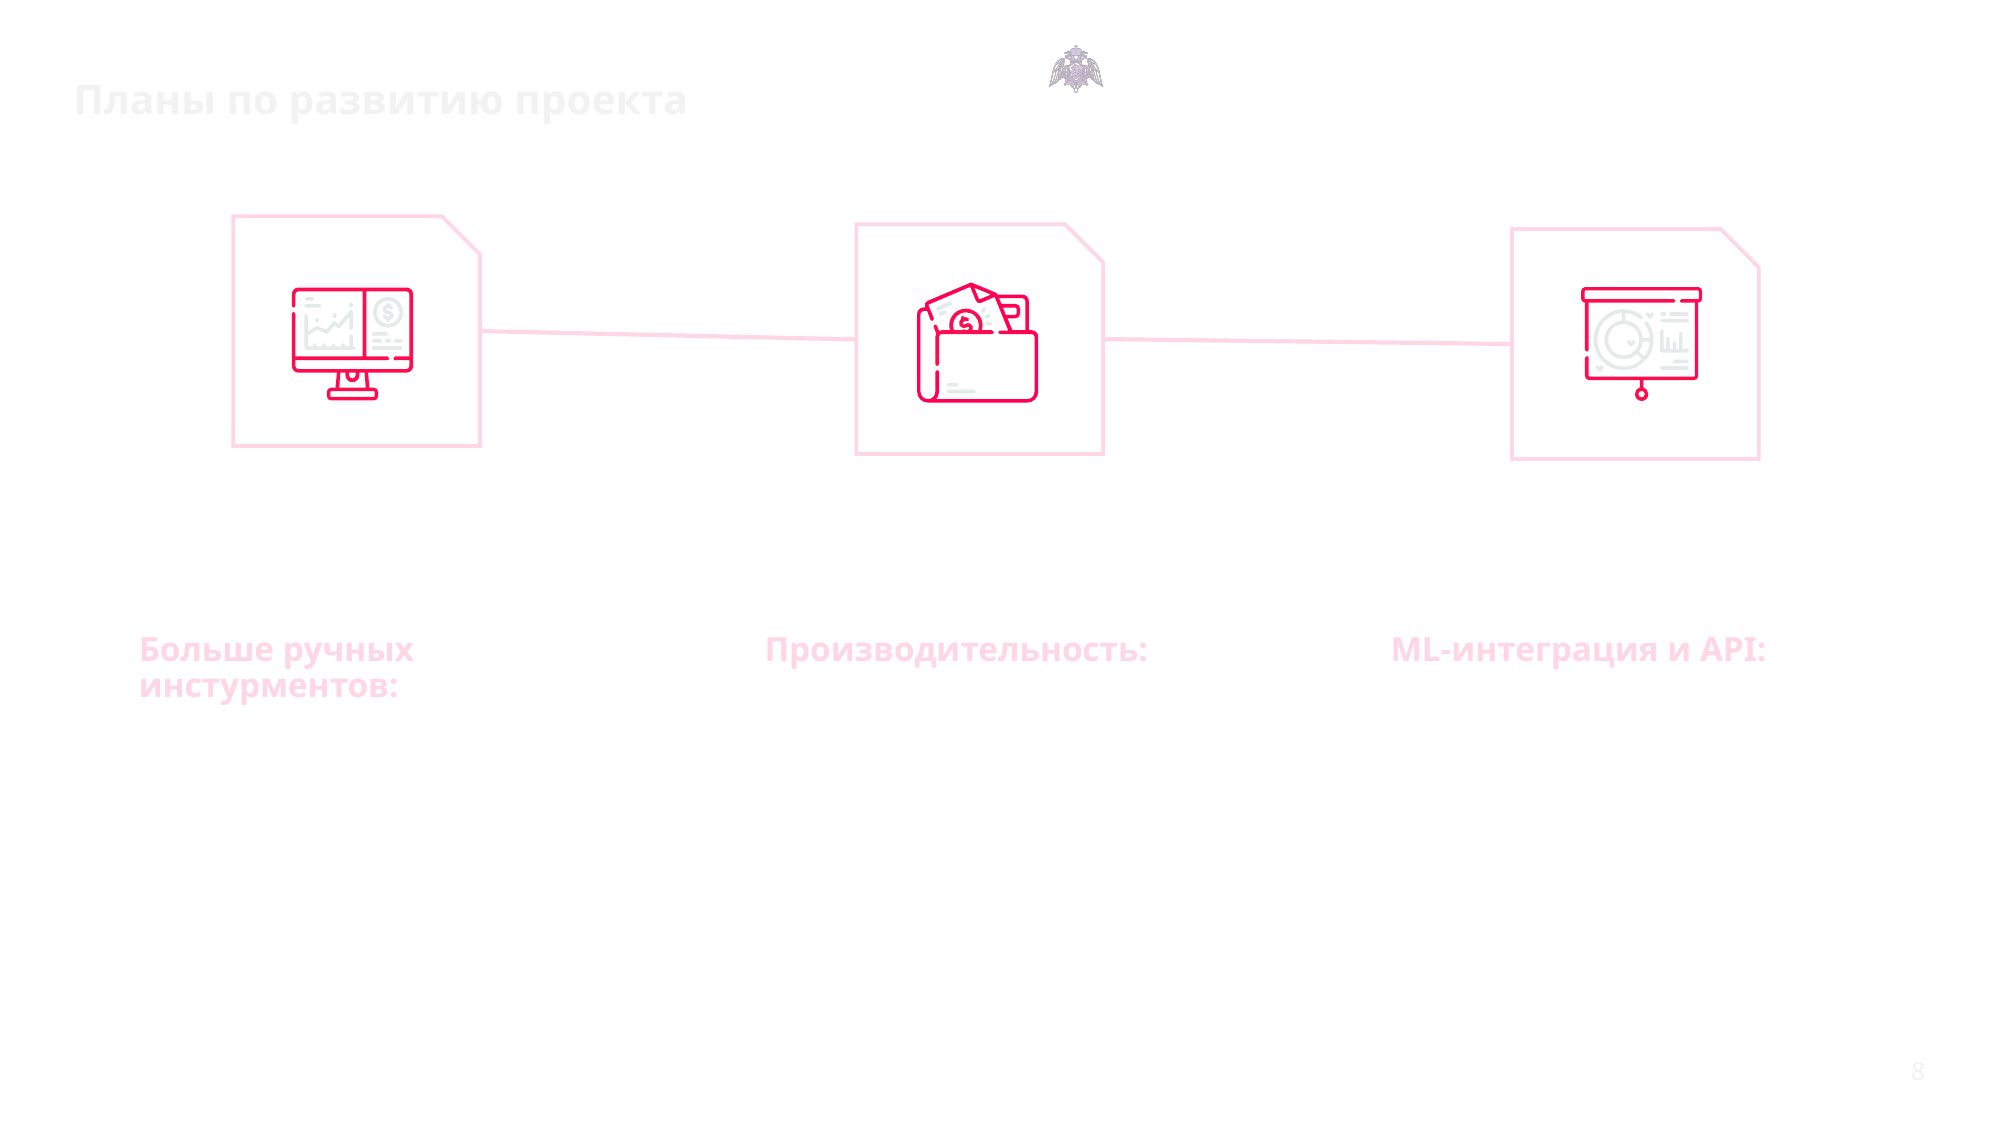

# Планы по развитию проекта
Больше ручных инстурментов:
Умную заливку по атрибутам
Удобное лассо
Горячие клавиши.
Undo/redo.
Производительность:
Ускорим LOD и тайлы за счёт предвычисленных уровней,
Снизим память через interleaved буферы и сжатие атрибутов.
Введём многоуровневый кеш (RAM/IndexedDB/сервер).
ML-интеграция и API:
Обучим модель на пользовательских правках (active learning)
Добавим  полуавтоматическую очистку. Усилим батч-обработку
Расширим API: webhooks, статусы задач, импорт/экспорт масок.